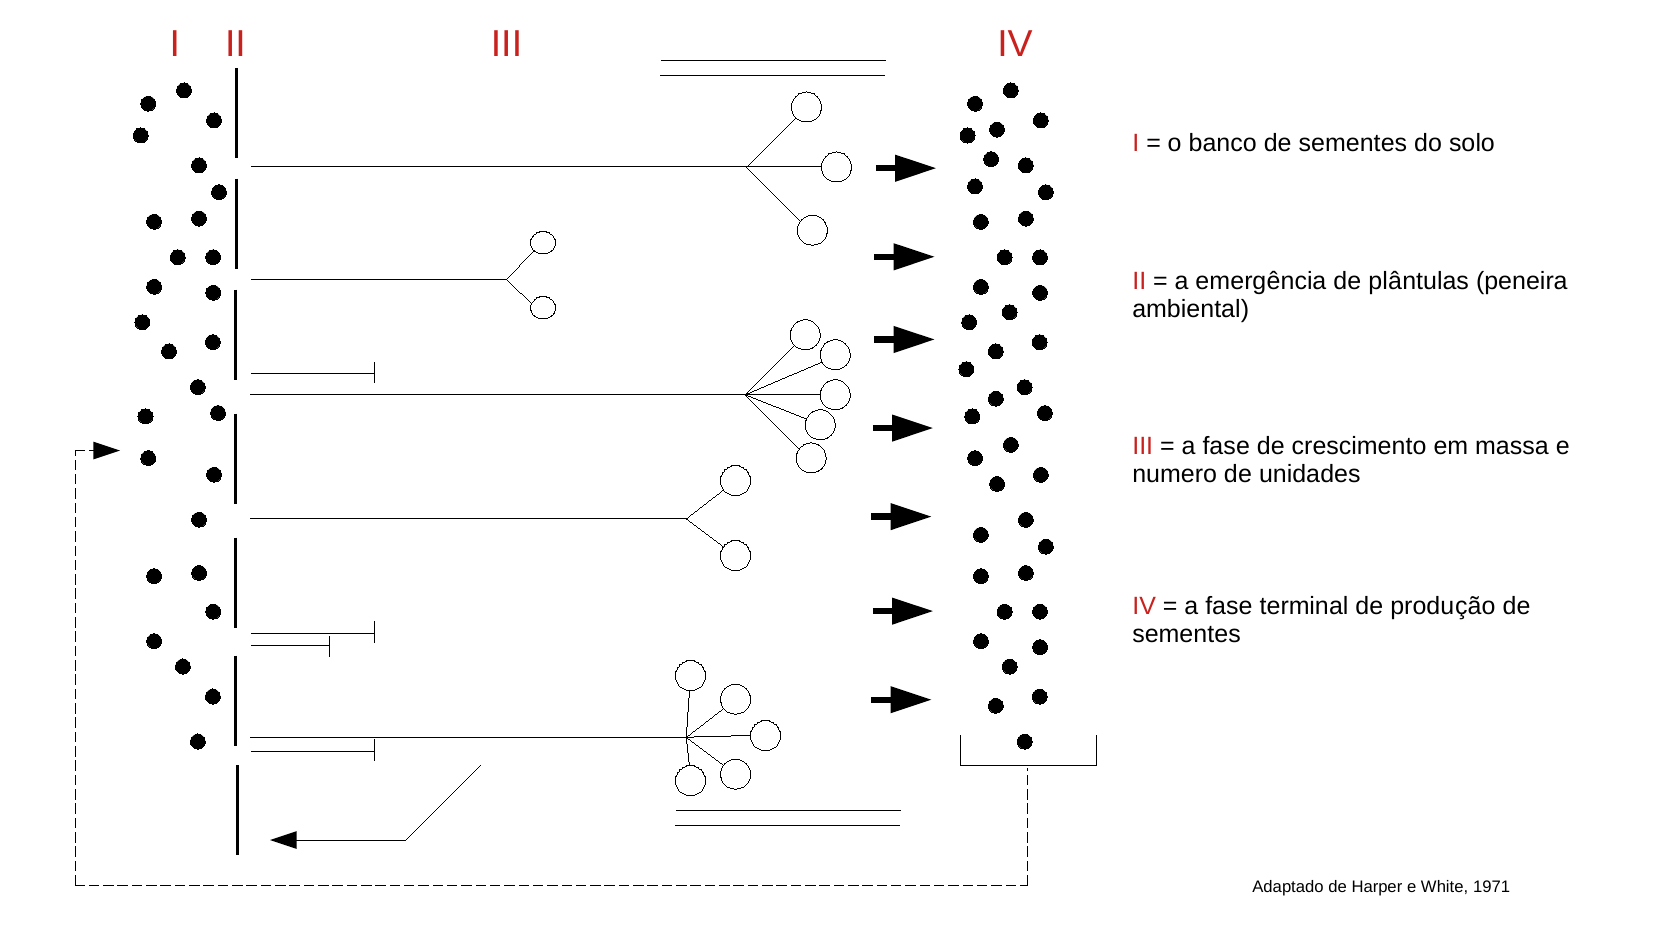

I
II
III
IV
I = o banco de sementes do solo
II = a emergência de plântulas (peneira ambiental)
III = a fase de crescimento em massa e numero de unidades
IV = a fase terminal de produção de sementes
Adaptado de Harper e White, 1971